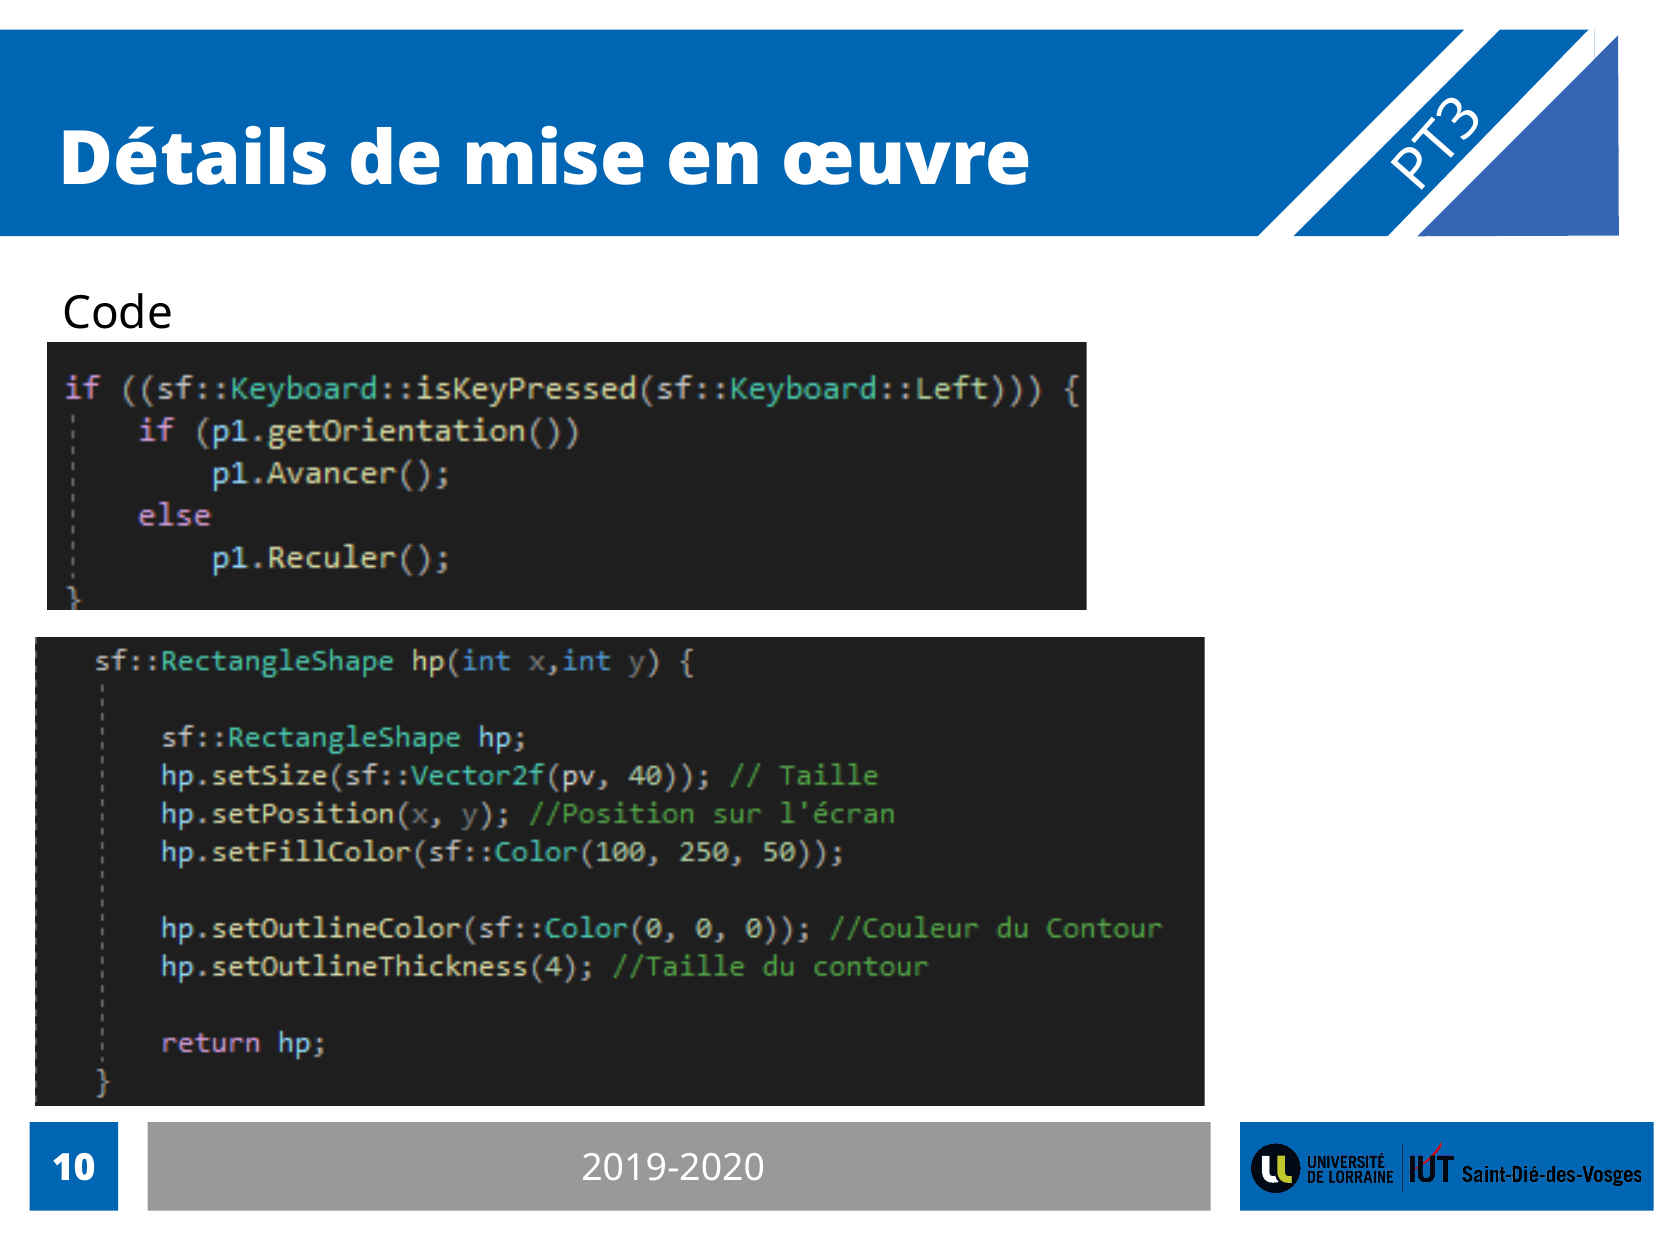

# Détails de mise en œuvre
Code
10